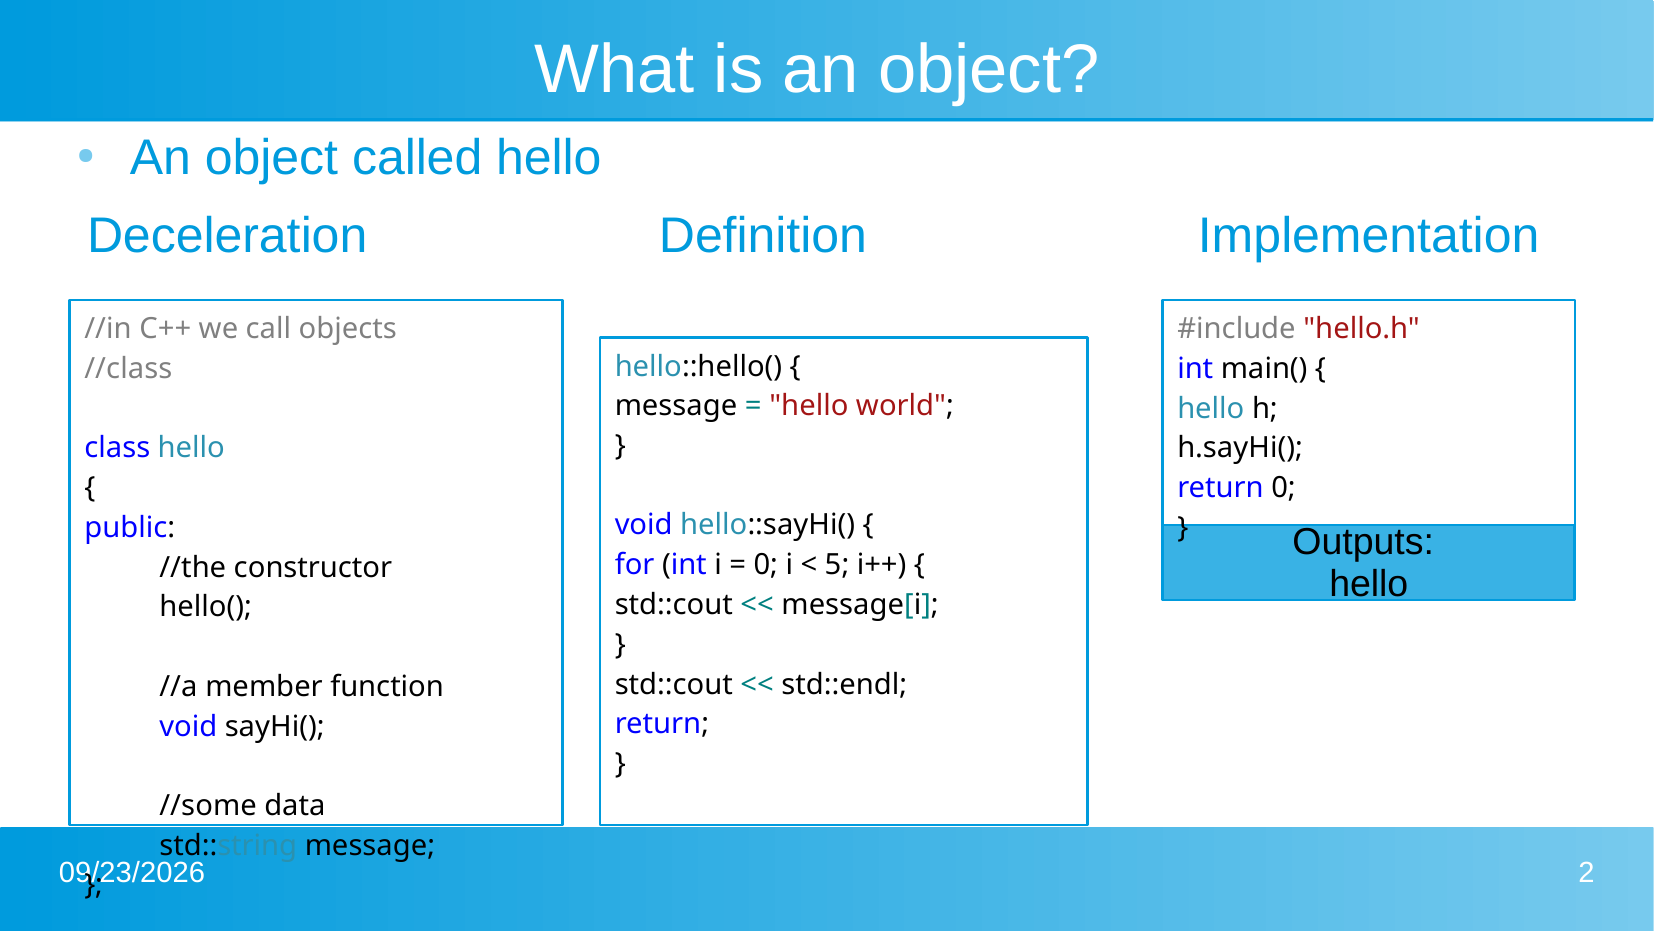

# What is an object?
An object called hello
 Deceleration				Definition					 Implementation
//in C++ we call objects
//class
class hello
{
public:
	//the constructor
	hello();
	//a member function
	void sayHi();
	//some data
	std::string message;
};
#include "hello.h"
int main() {
hello h;
h.sayHi();
return 0;
}
hello::hello() {
message = "hello world";
}
void hello::sayHi() {
for (int i = 0; i < 5; i++) {
std::cout << message[i];
}
std::cout << std::endl;
return;
}
Outputs:
hello
2